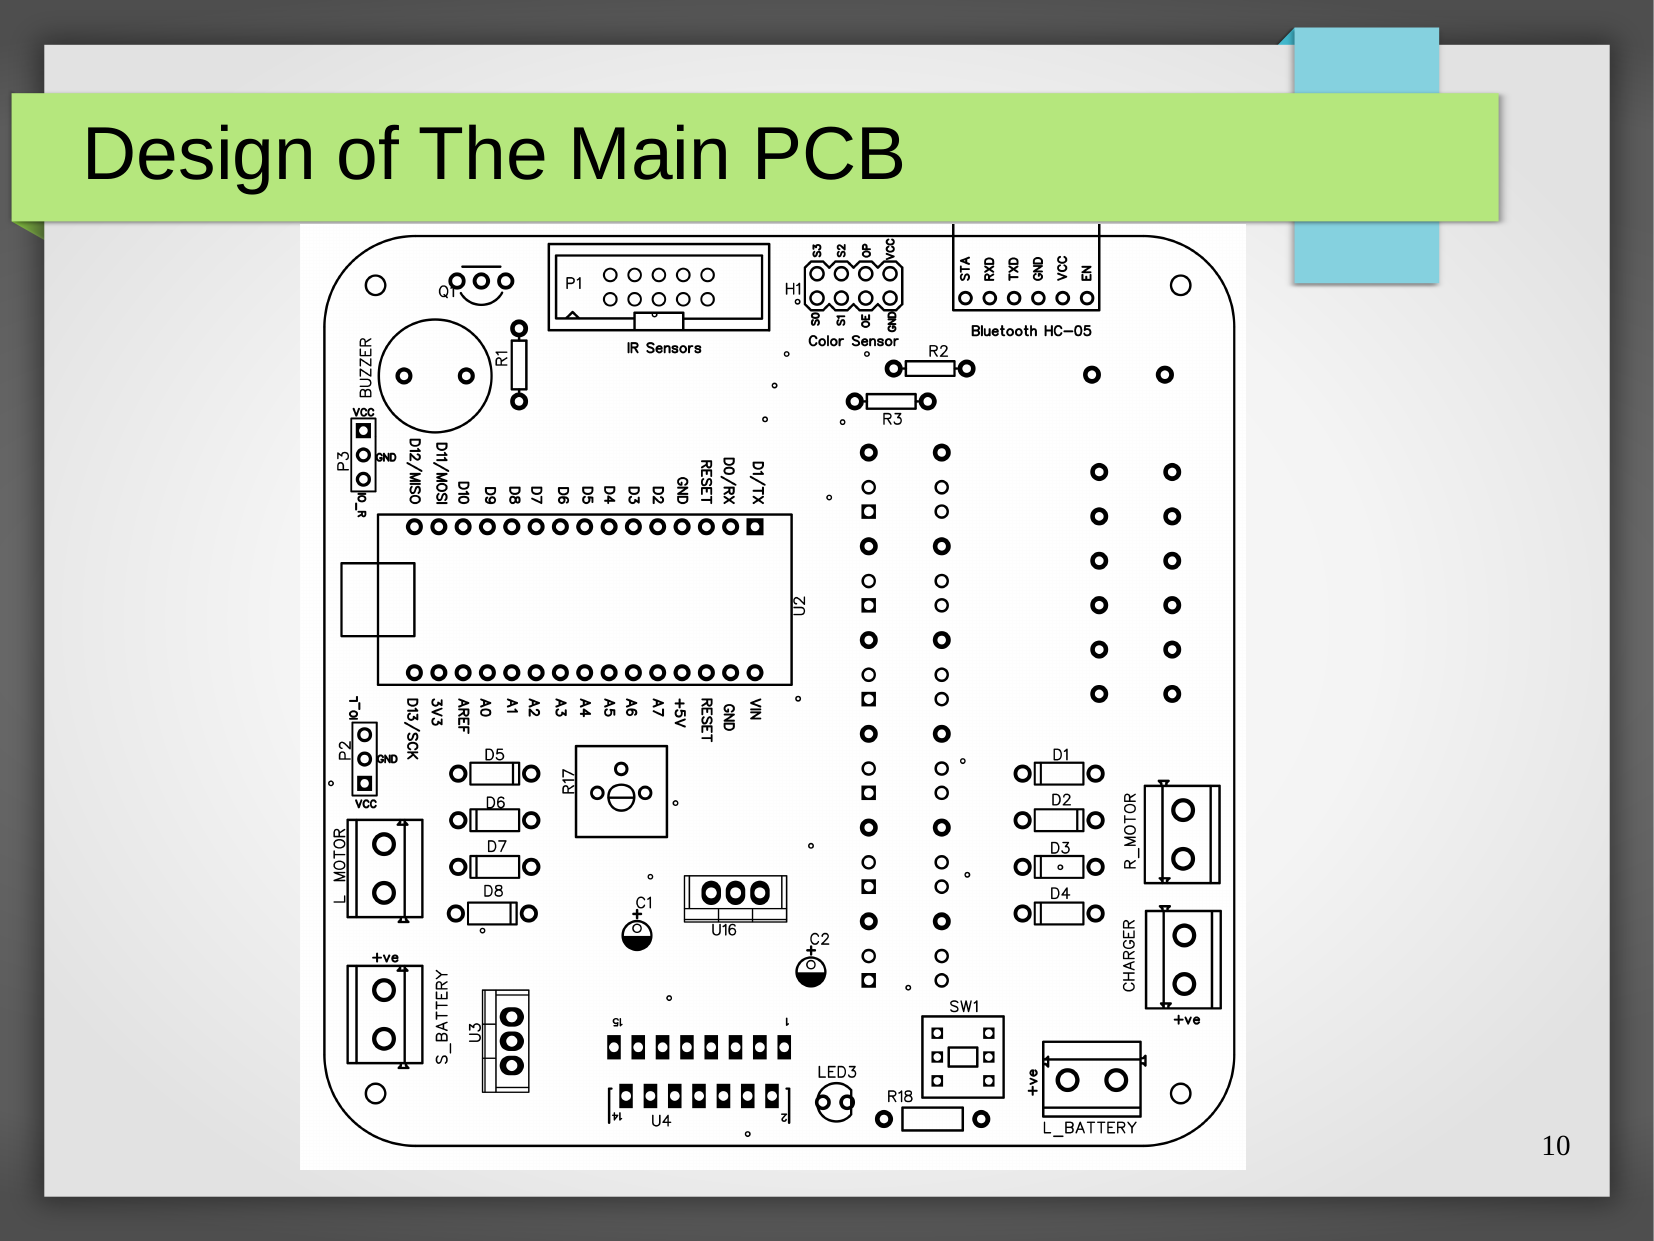

# Design of The Main PCB
10